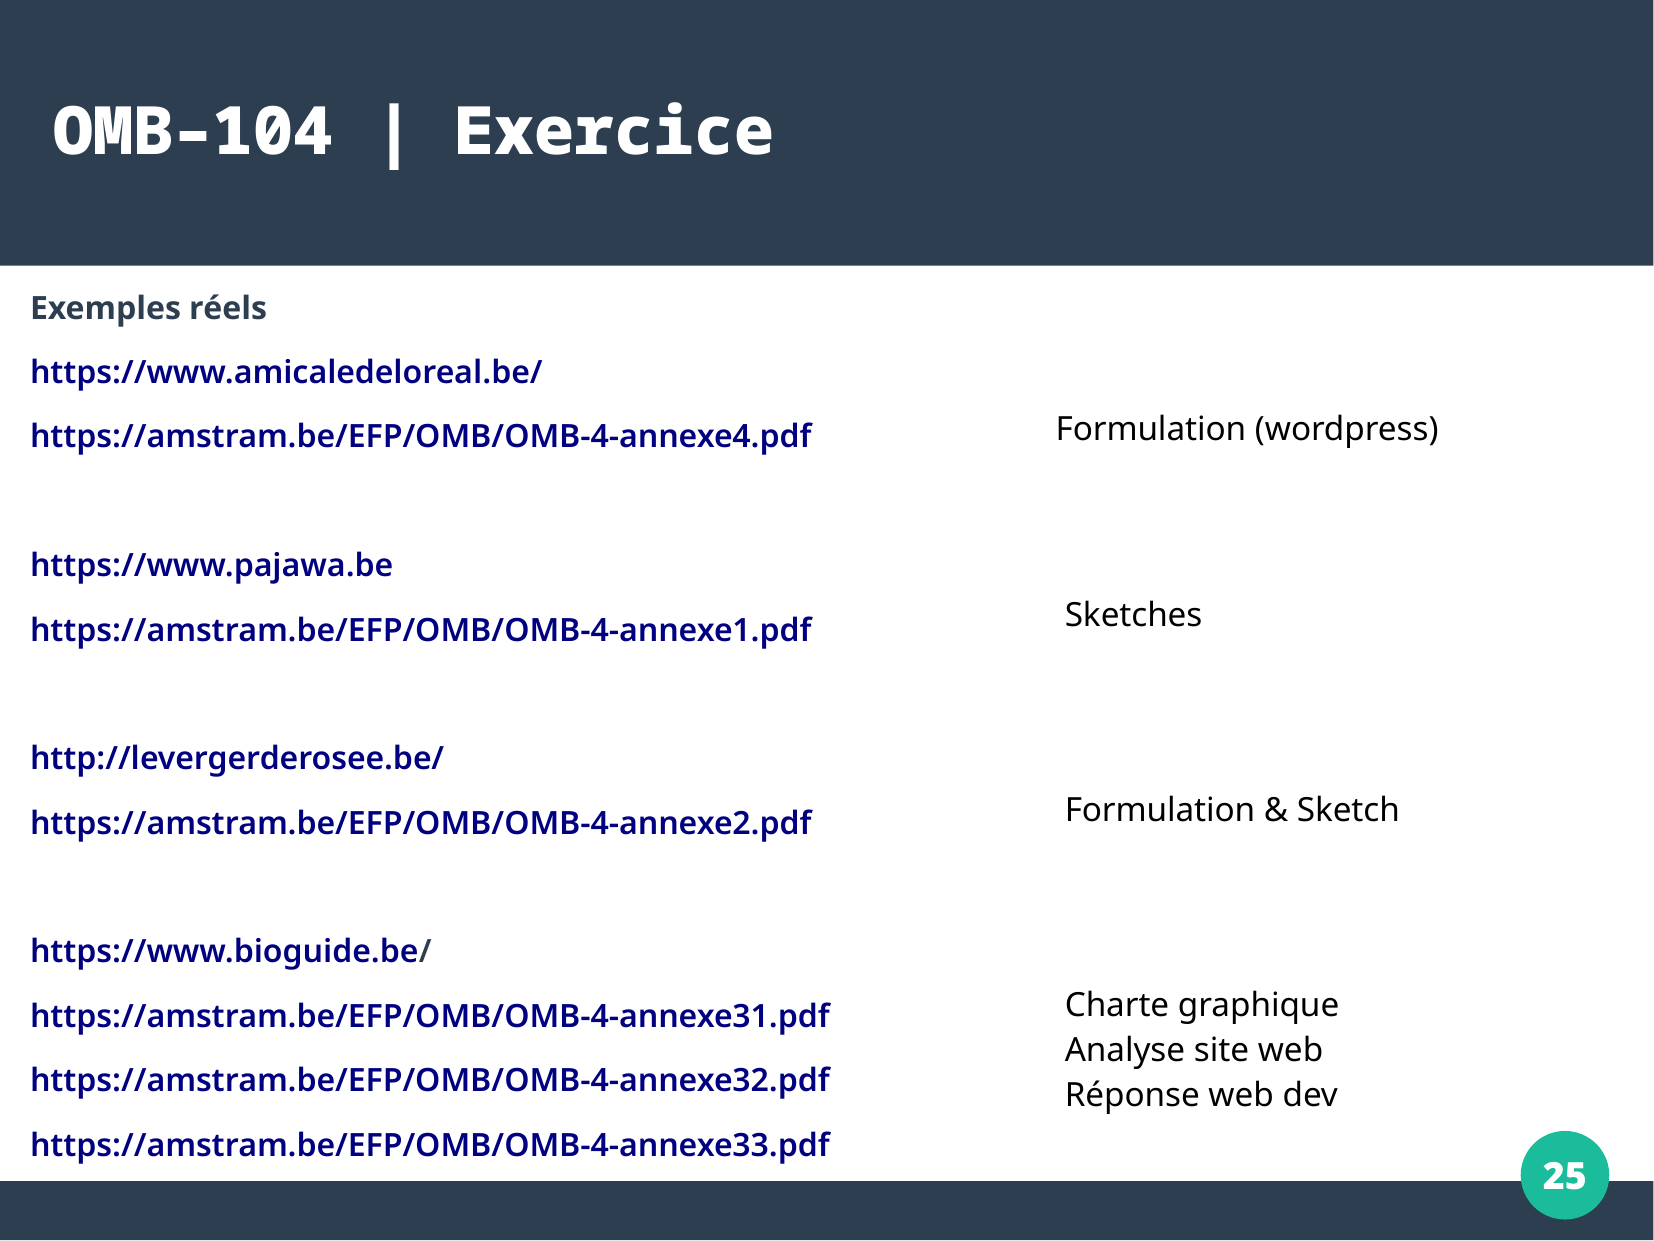

OMB–104 | Exercice
# Exemples réels
https://www.amicaledeloreal.be/
https://amstram.be/EFP/OMB/OMB-4-annexe4.pdf
https://www.pajawa.be
https://amstram.be/EFP/OMB/OMB-4-annexe1.pdf
http://levergerderosee.be/
https://amstram.be/EFP/OMB/OMB-4-annexe2.pdf
https://www.bioguide.be/
https://amstram.be/EFP/OMB/OMB-4-annexe31.pdf
https://amstram.be/EFP/OMB/OMB-4-annexe32.pdf
https://amstram.be/EFP/OMB/OMB-4-annexe33.pdf
Formulation (wordpress)
Sketches
Formulation & Sketch
Charte graphique
Analyse site web
Réponse web dev
25